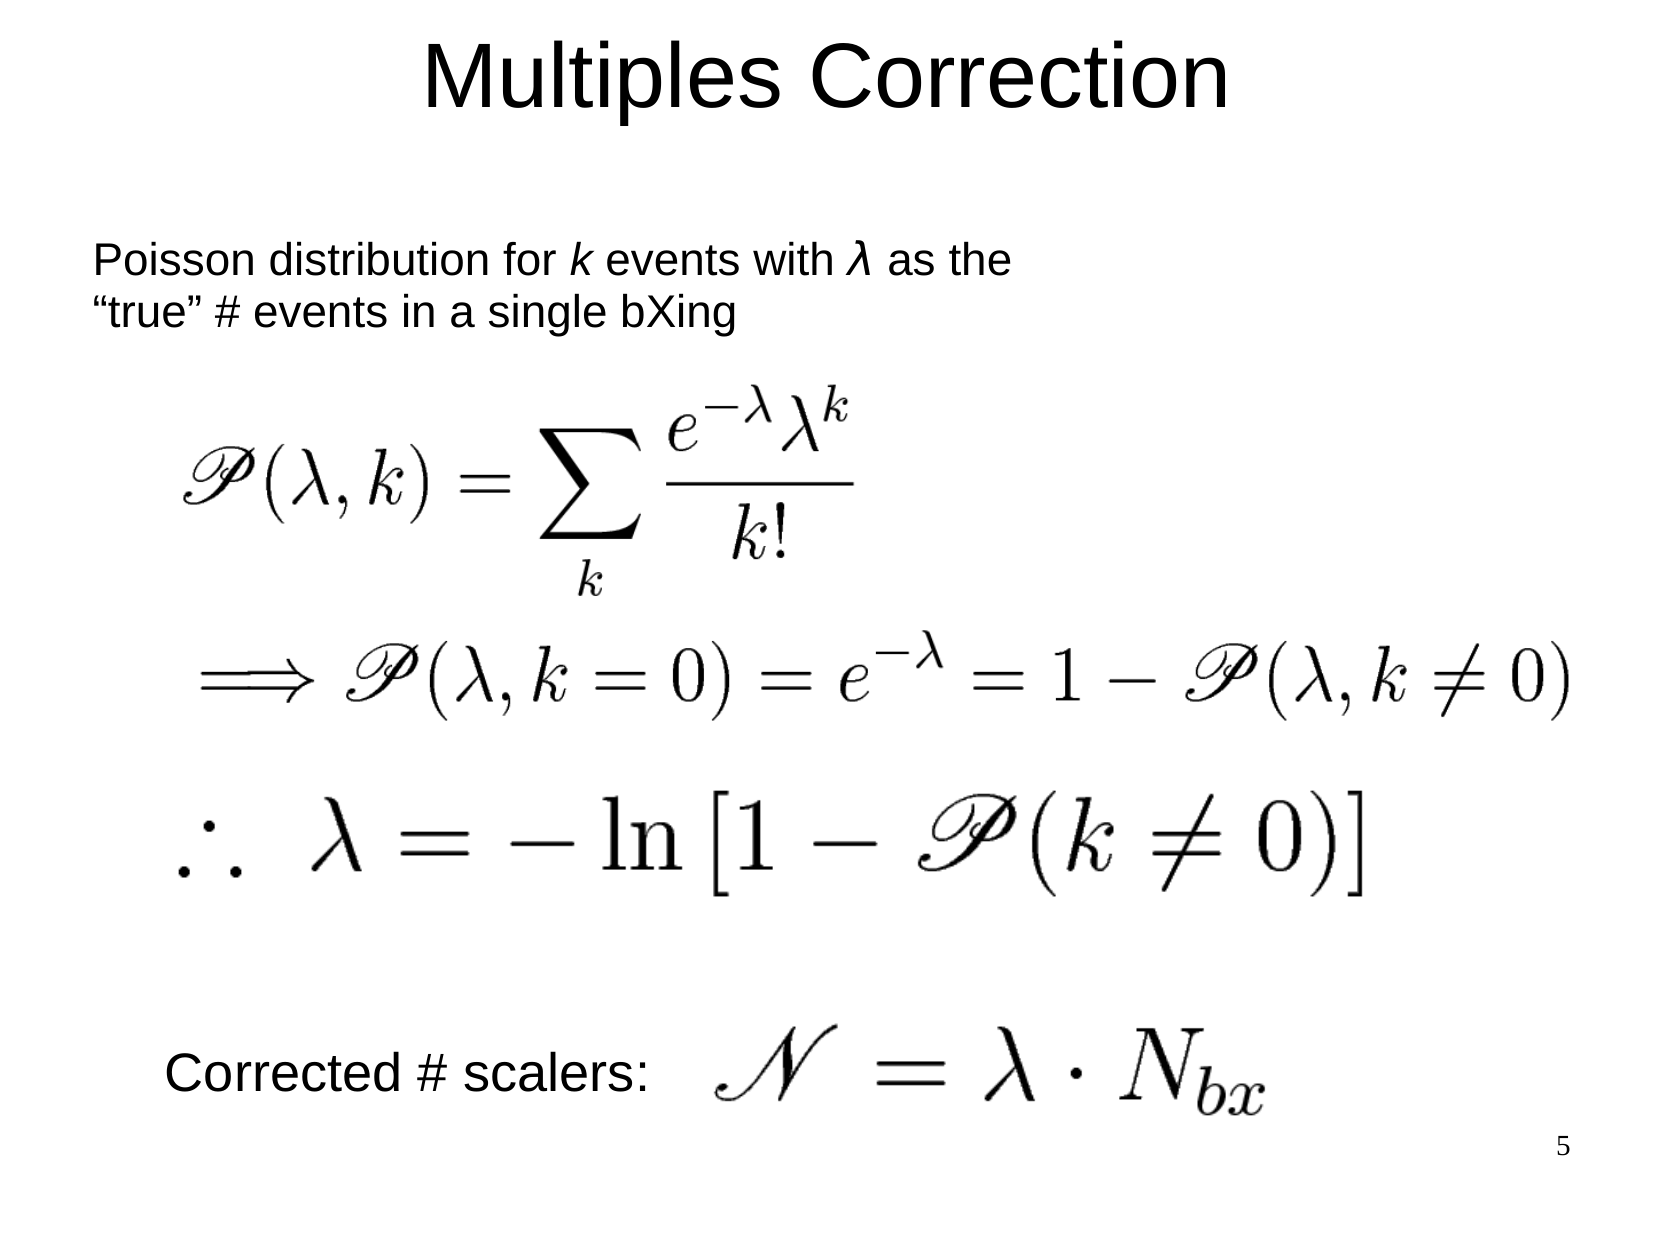

# Multiples Correction
Poisson distribution for k events with λ as the “true” # events in a single bXing
Corrected # scalers:
5